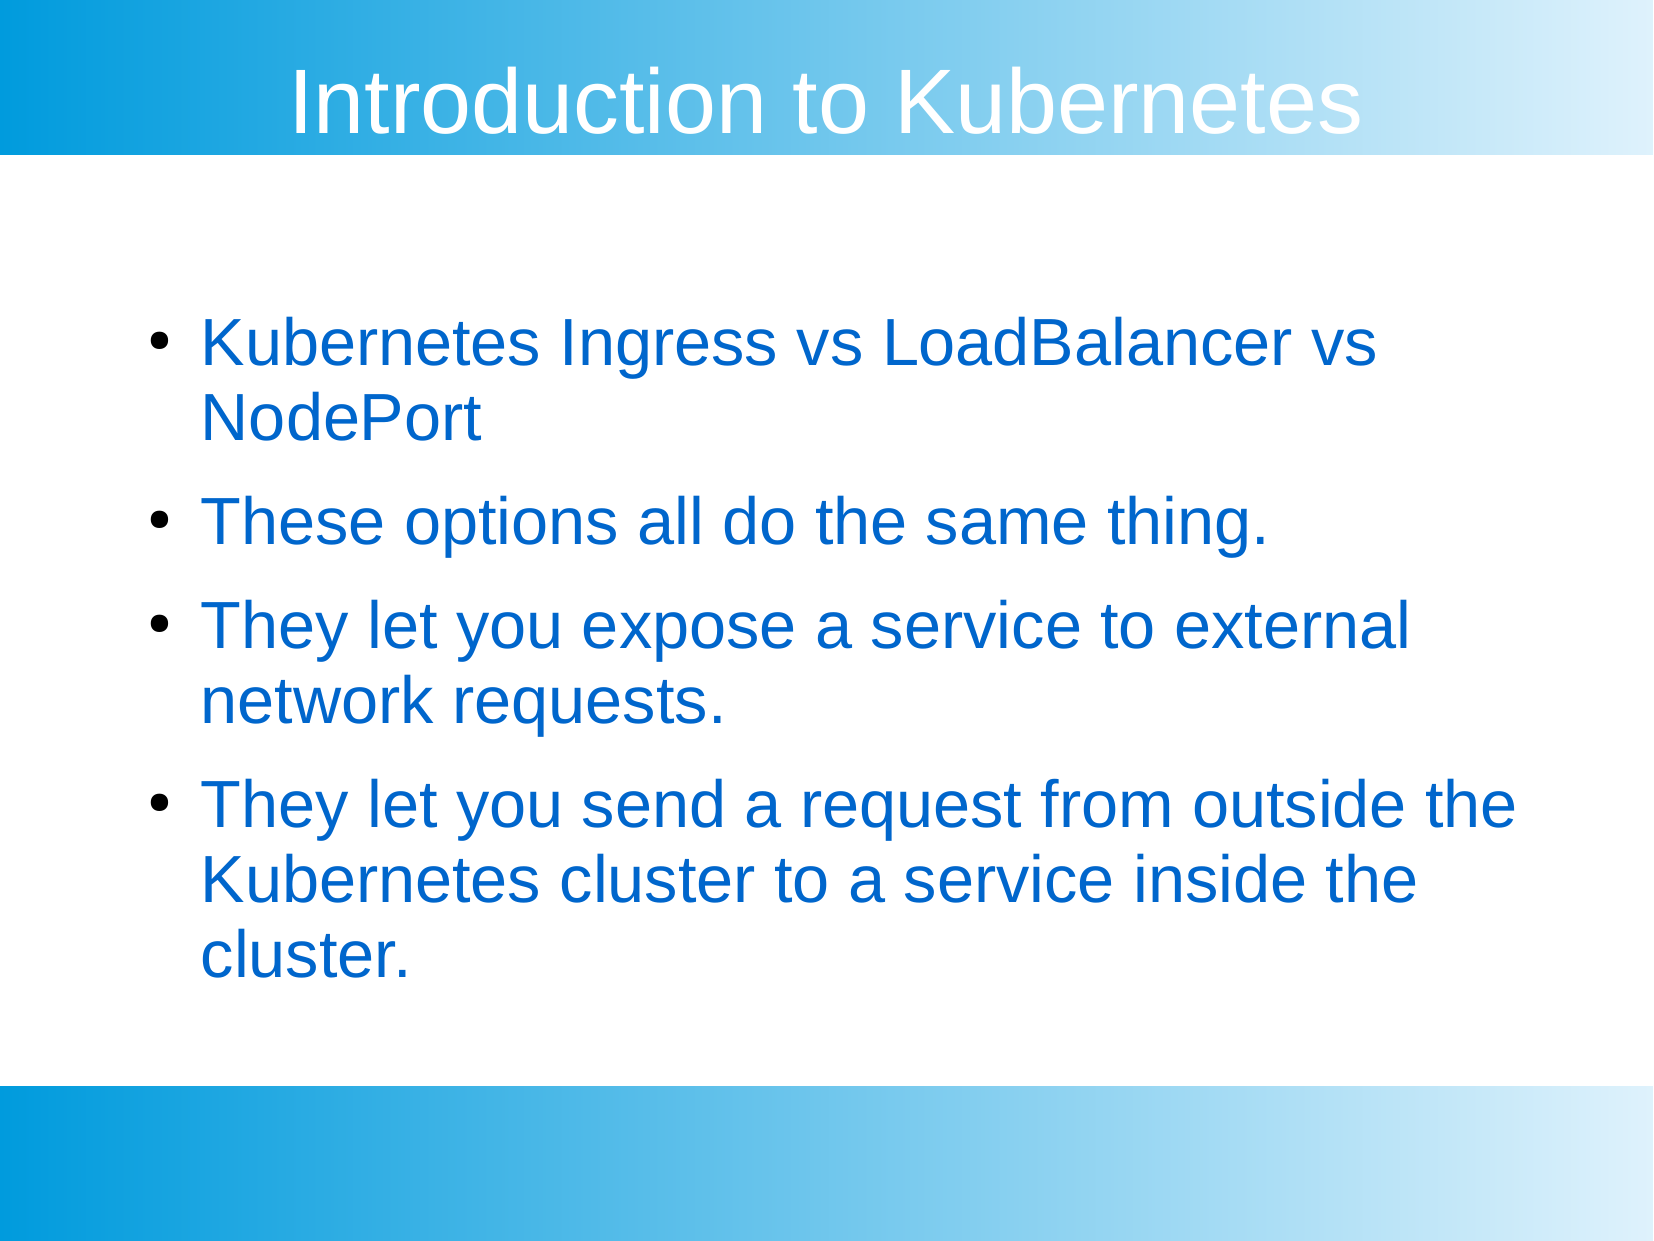

# Introduction to Kubernetes
Kubernetes Ingress vs LoadBalancer vs NodePort
These options all do the same thing.
They let you expose a service to external network requests.
They let you send a request from outside the Kubernetes cluster to a service inside the cluster.